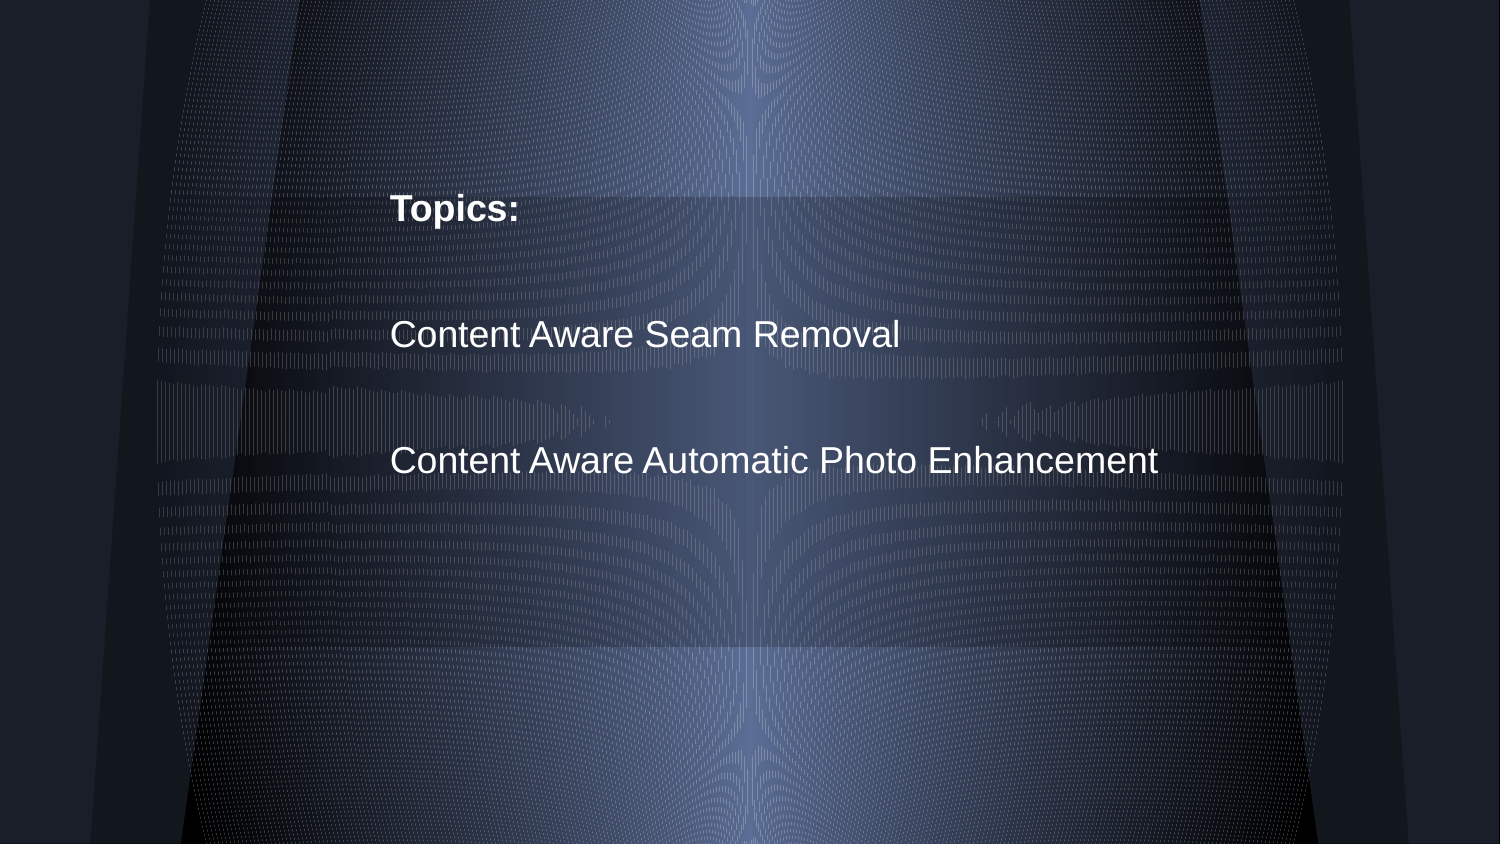

Topics:
Content Aware Seam Removal
Content Aware Automatic Photo Enhancement